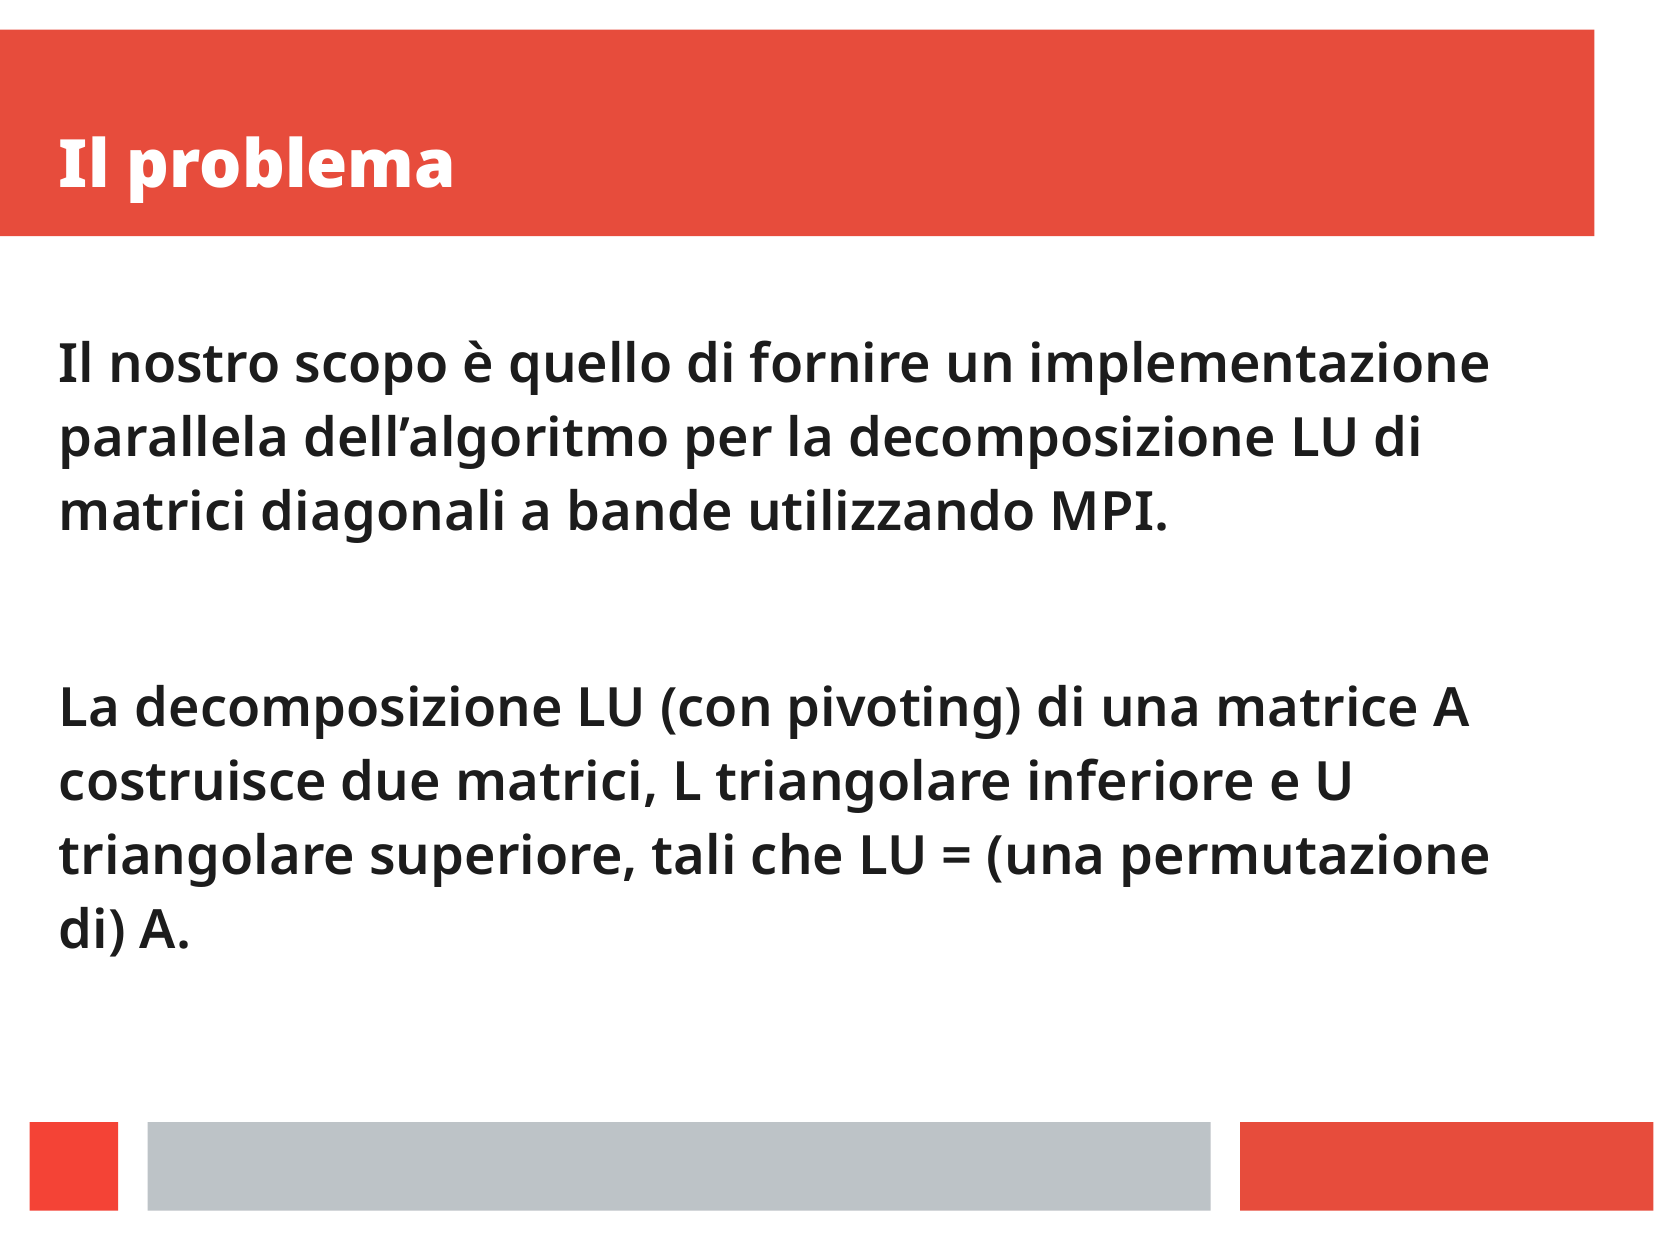

# Il problema
Il nostro scopo è quello di fornire un implementazione parallela dell’algoritmo per la decomposizione LU di matrici diagonali a bande utilizzando MPI.
La decomposizione LU (con pivoting) di una matrice A costruisce due matrici, L triangolare inferiore e U triangolare superiore, tali che LU = (una permutazione di) A.